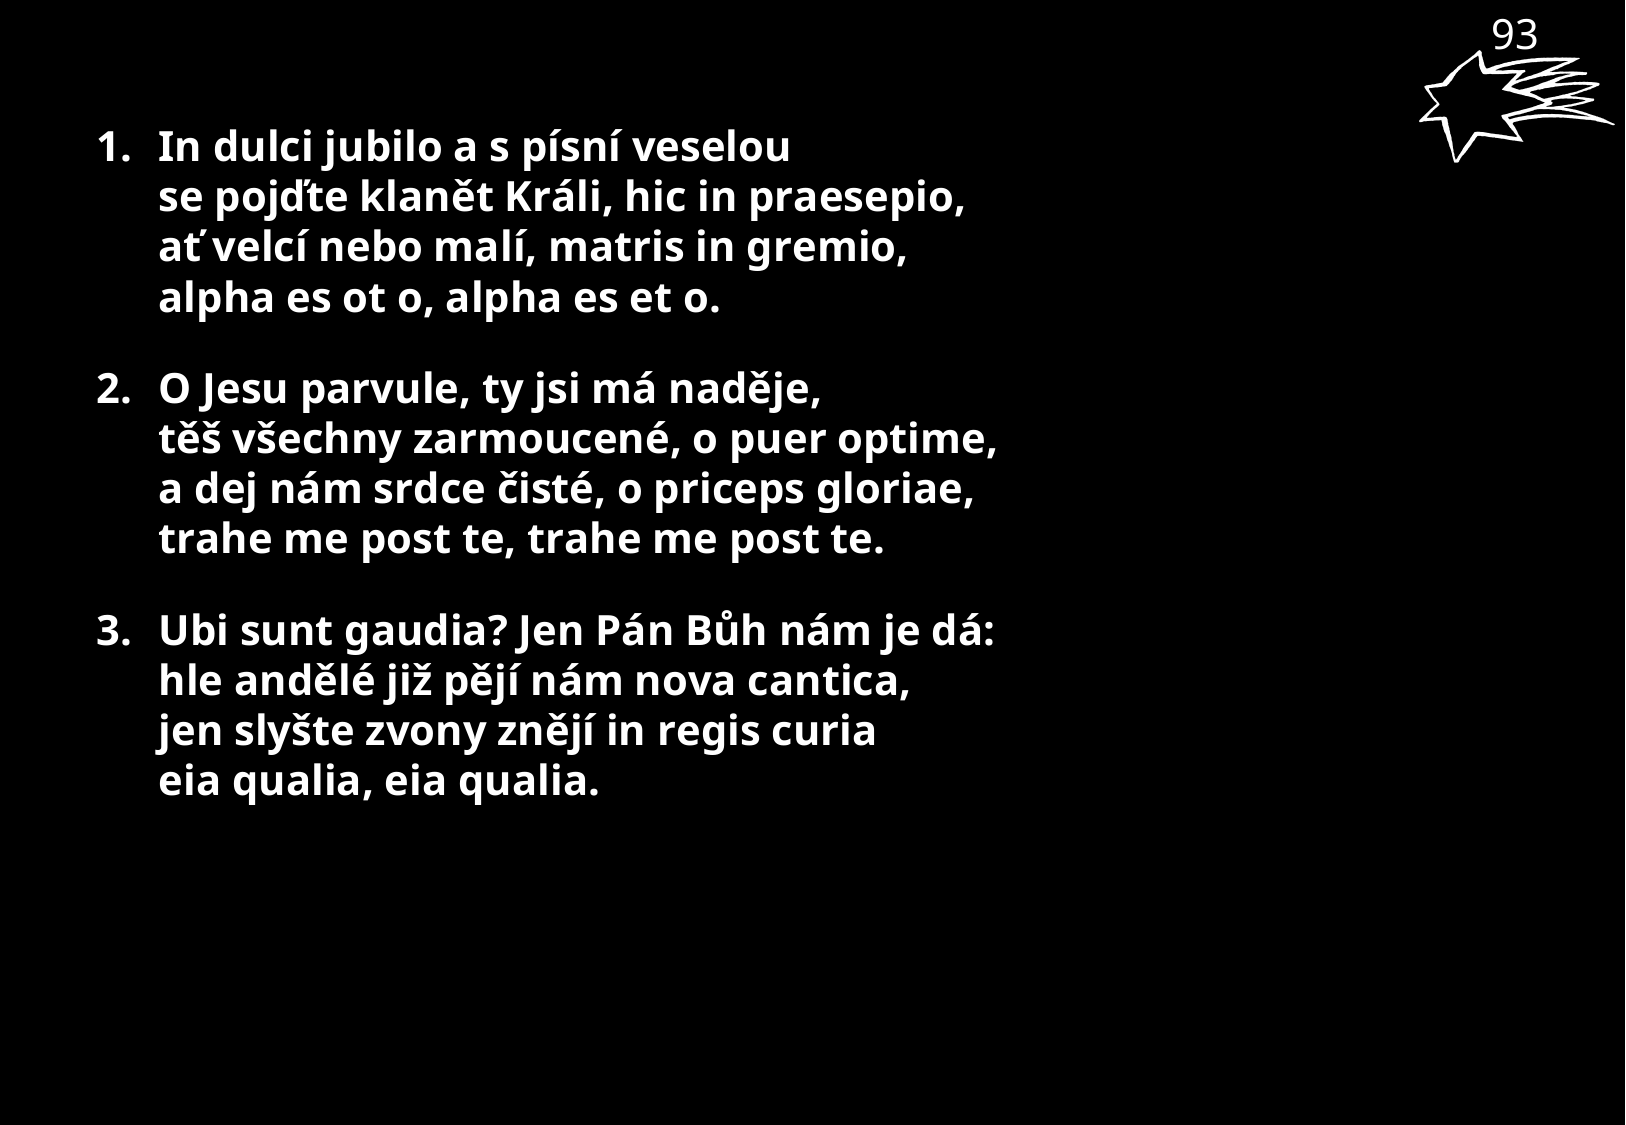

93
# In dulci jubilo a s písní veselou se pojďte klanět Králi, hic in praesepio, ať velcí nebo malí, matris in gremio, alpha es ot o, alpha es et o.
O Jesu parvule, ty jsi má naděje,
těš všechny zarmoucené, o puer optime,
a dej nám srdce čisté, o priceps gloriae,
trahe me post te, trahe me post te.
Ubi sunt gaudia? Jen Pán Bůh nám je dá:
hle andělé již pějí nám nova cantica,
jen slyšte zvony znějí in regis curia
eia qualia, eia qualia.